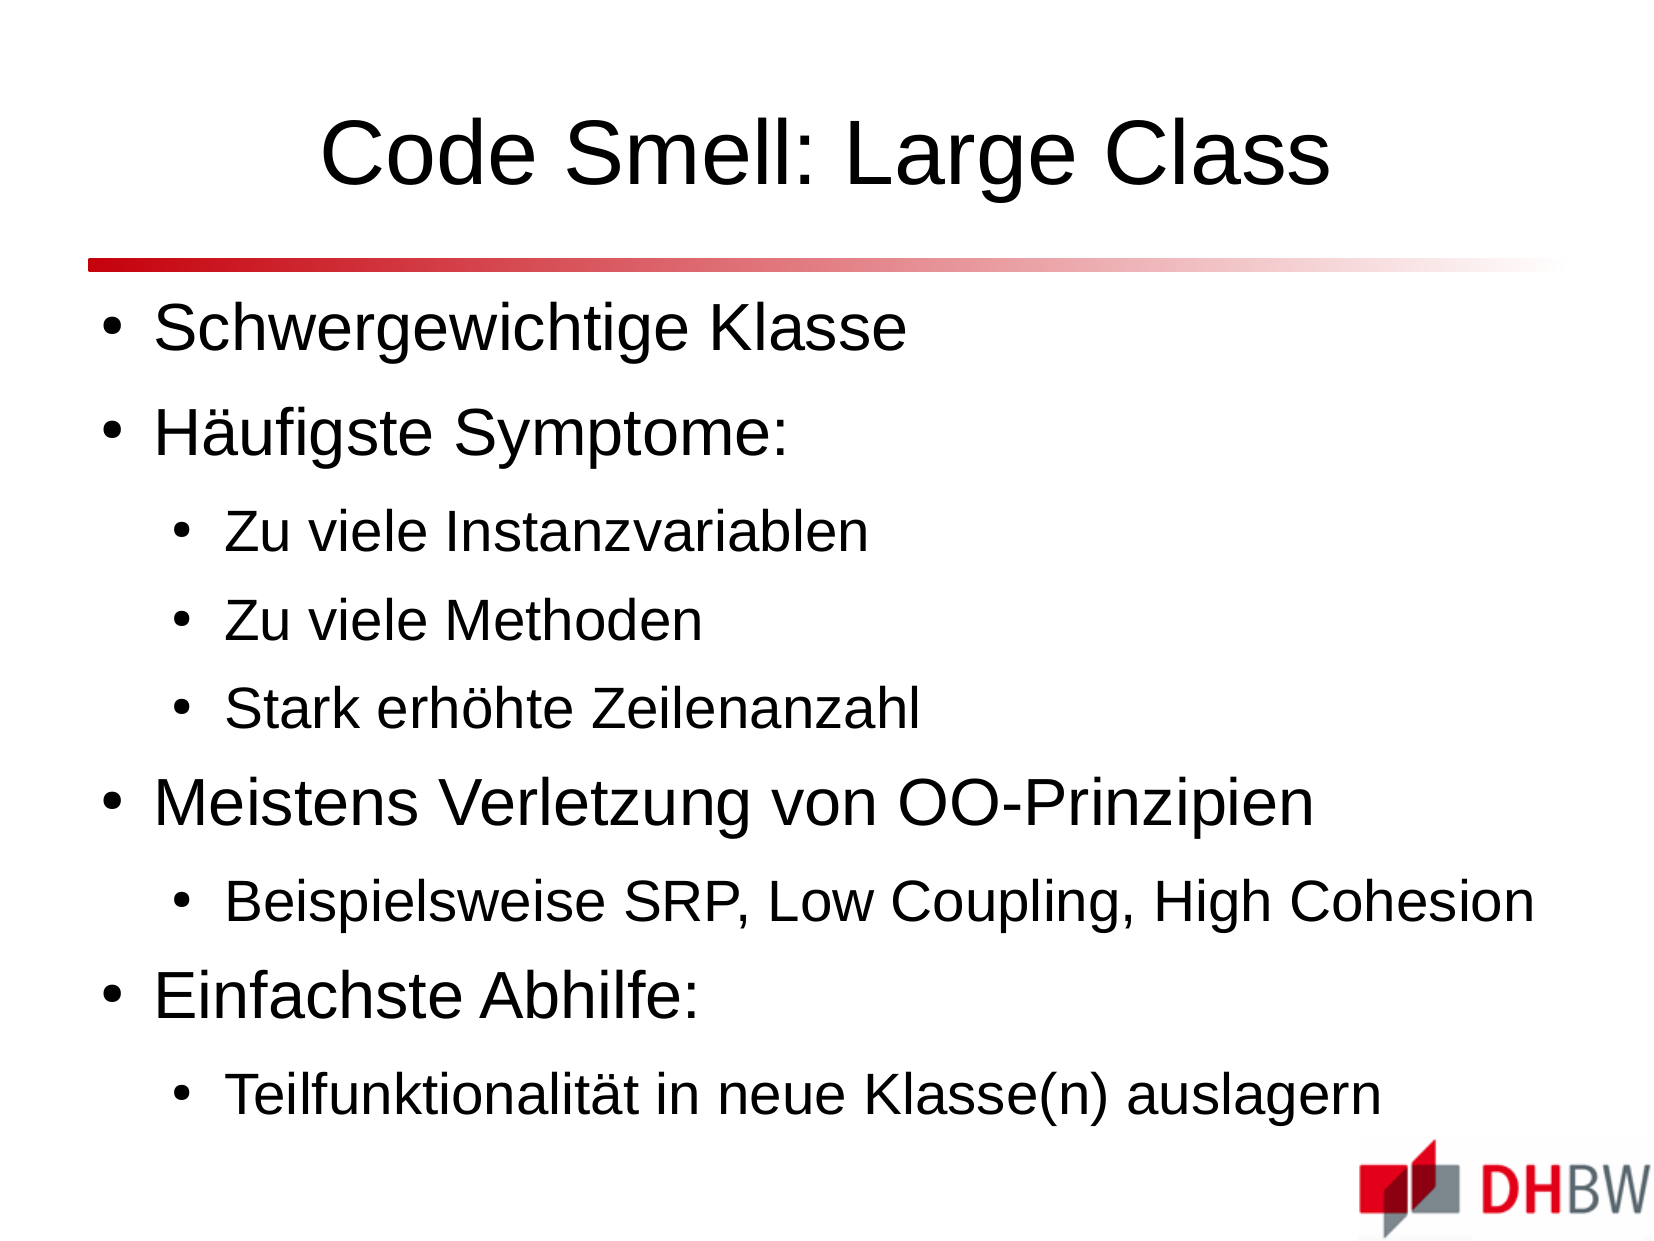

# Code Smell: Large Class
Schwergewichtige Klasse
Häufigste Symptome:
Zu viele Instanzvariablen
Zu viele Methoden
Stark erhöhte Zeilenanzahl
Meistens Verletzung von OO-Prinzipien
Beispielsweise SRP, Low Coupling, High Cohesion
Einfachste Abhilfe:
Teilfunktionalität in neue Klasse(n) auslagern